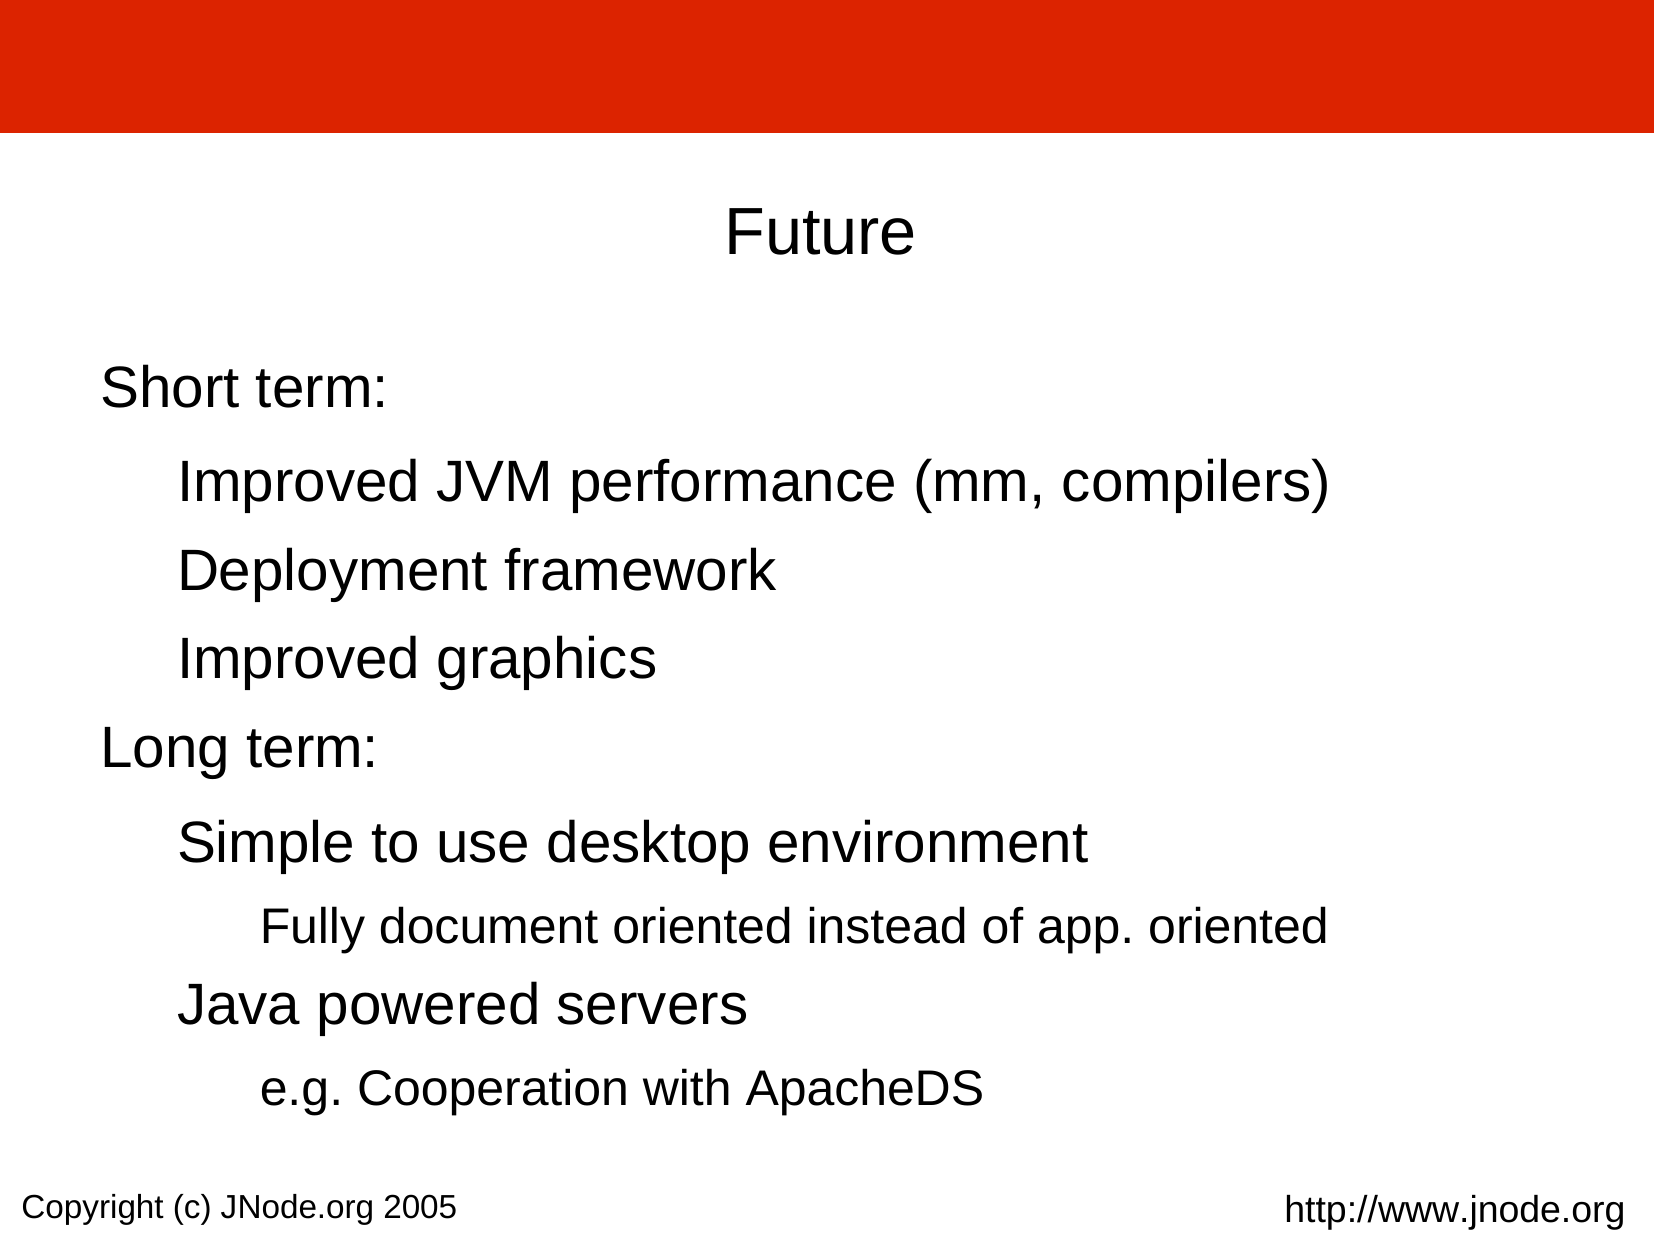

# Future
Short term:
Improved JVM performance (mm, compilers)
Deployment framework
Improved graphics
Long term:
Simple to use desktop environment
Fully document oriented instead of app. oriented
Java powered servers
e.g. Cooperation with ApacheDS